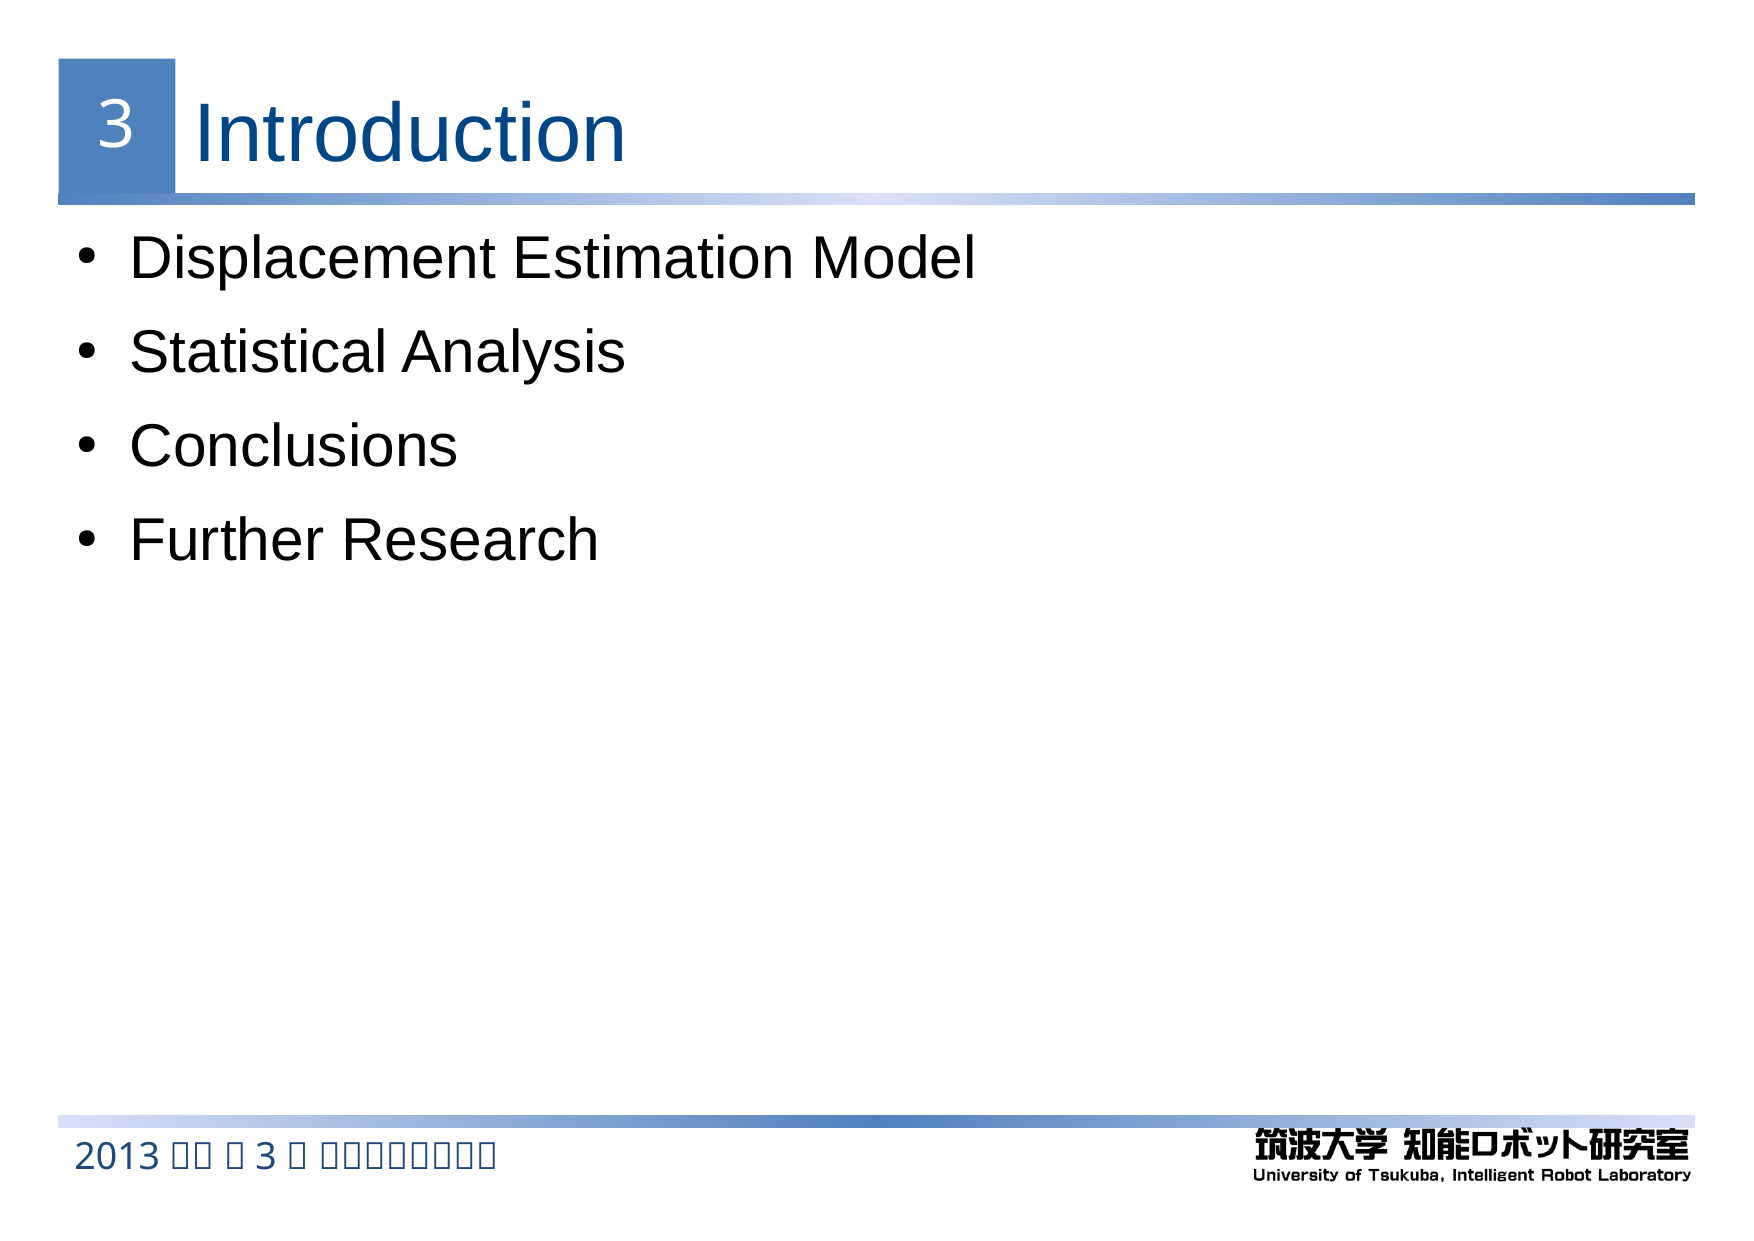

# Introduction
Displacement Estimation Model
Statistical Analysis
Conclusions
Further Research